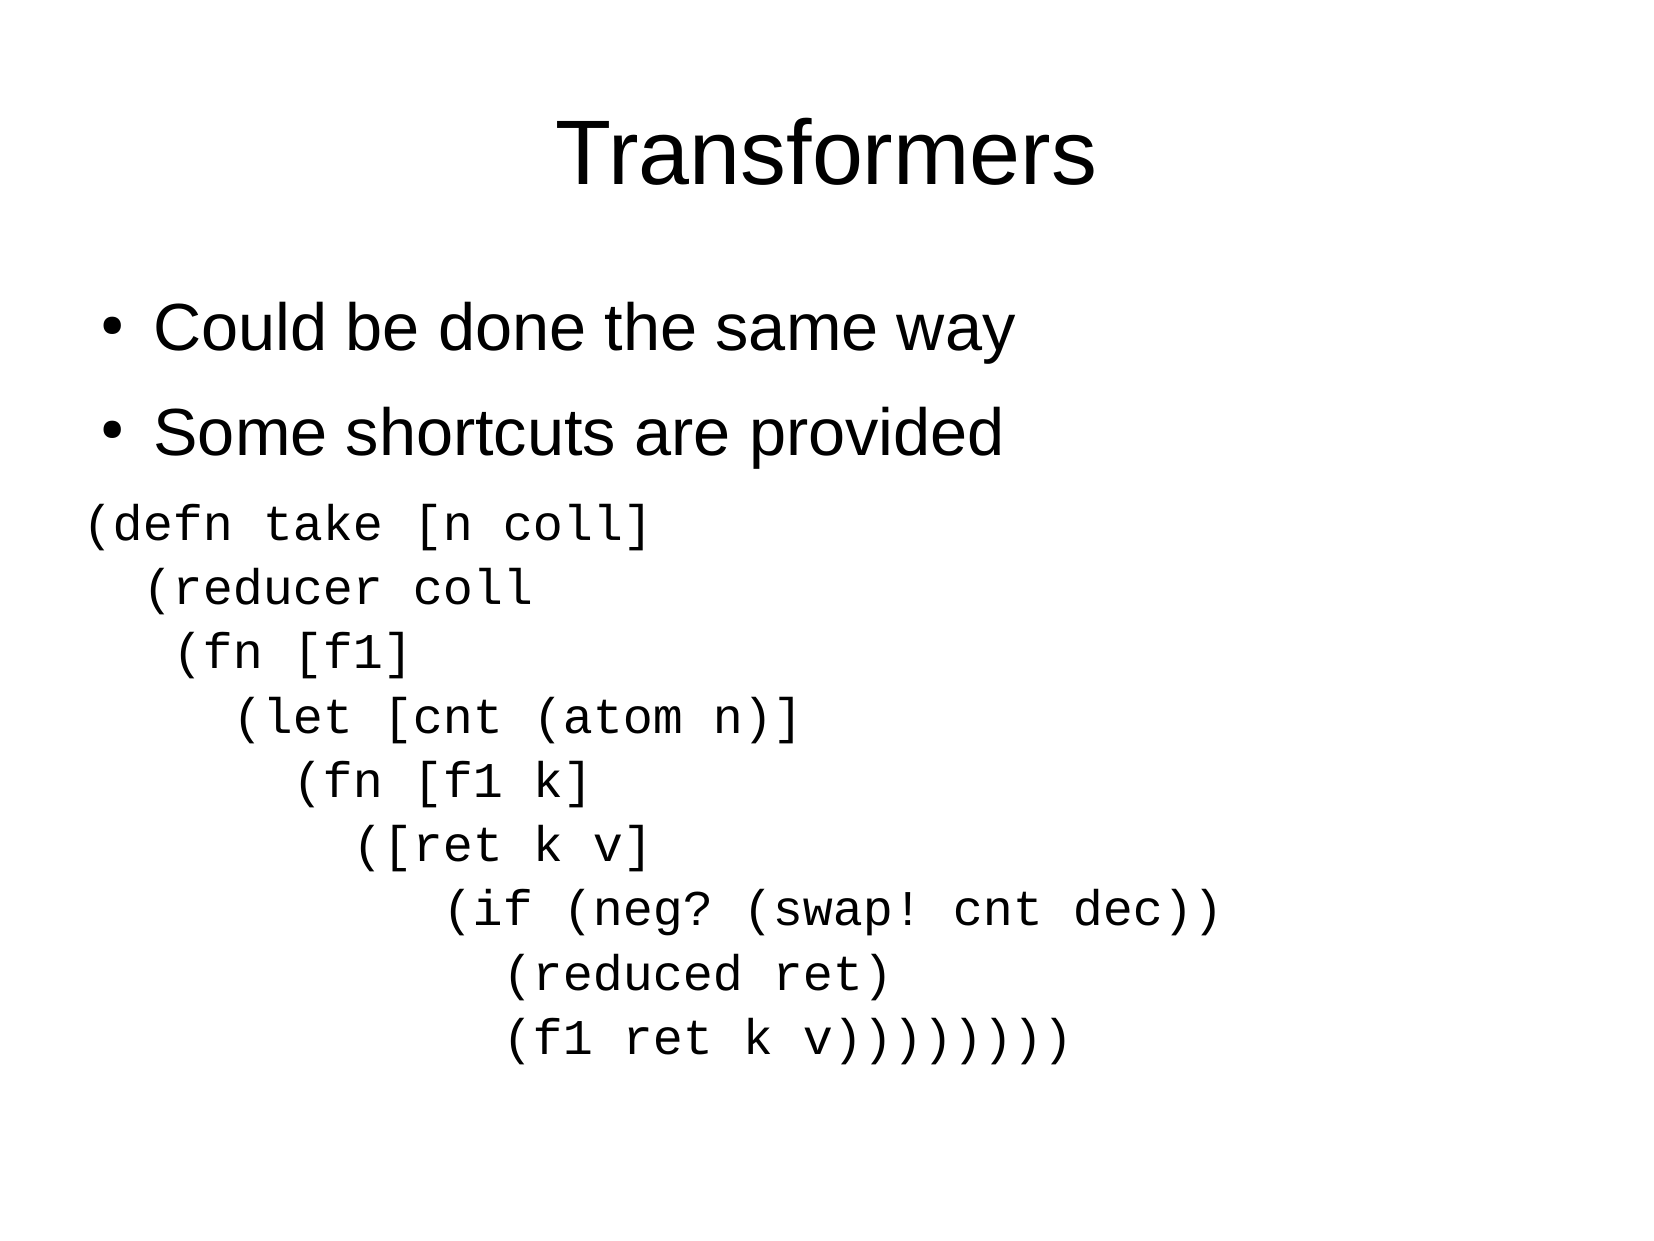

# Transformers
Could be done the same way
Some shortcuts are provided
(defn take [n coll]
 (reducer coll
 (fn [f1]
 (let [cnt (atom n)]
 (fn [f1 k]
 ([ret k v]
 (if (neg? (swap! cnt dec))
 (reduced ret)
 (f1 ret k v))))))))